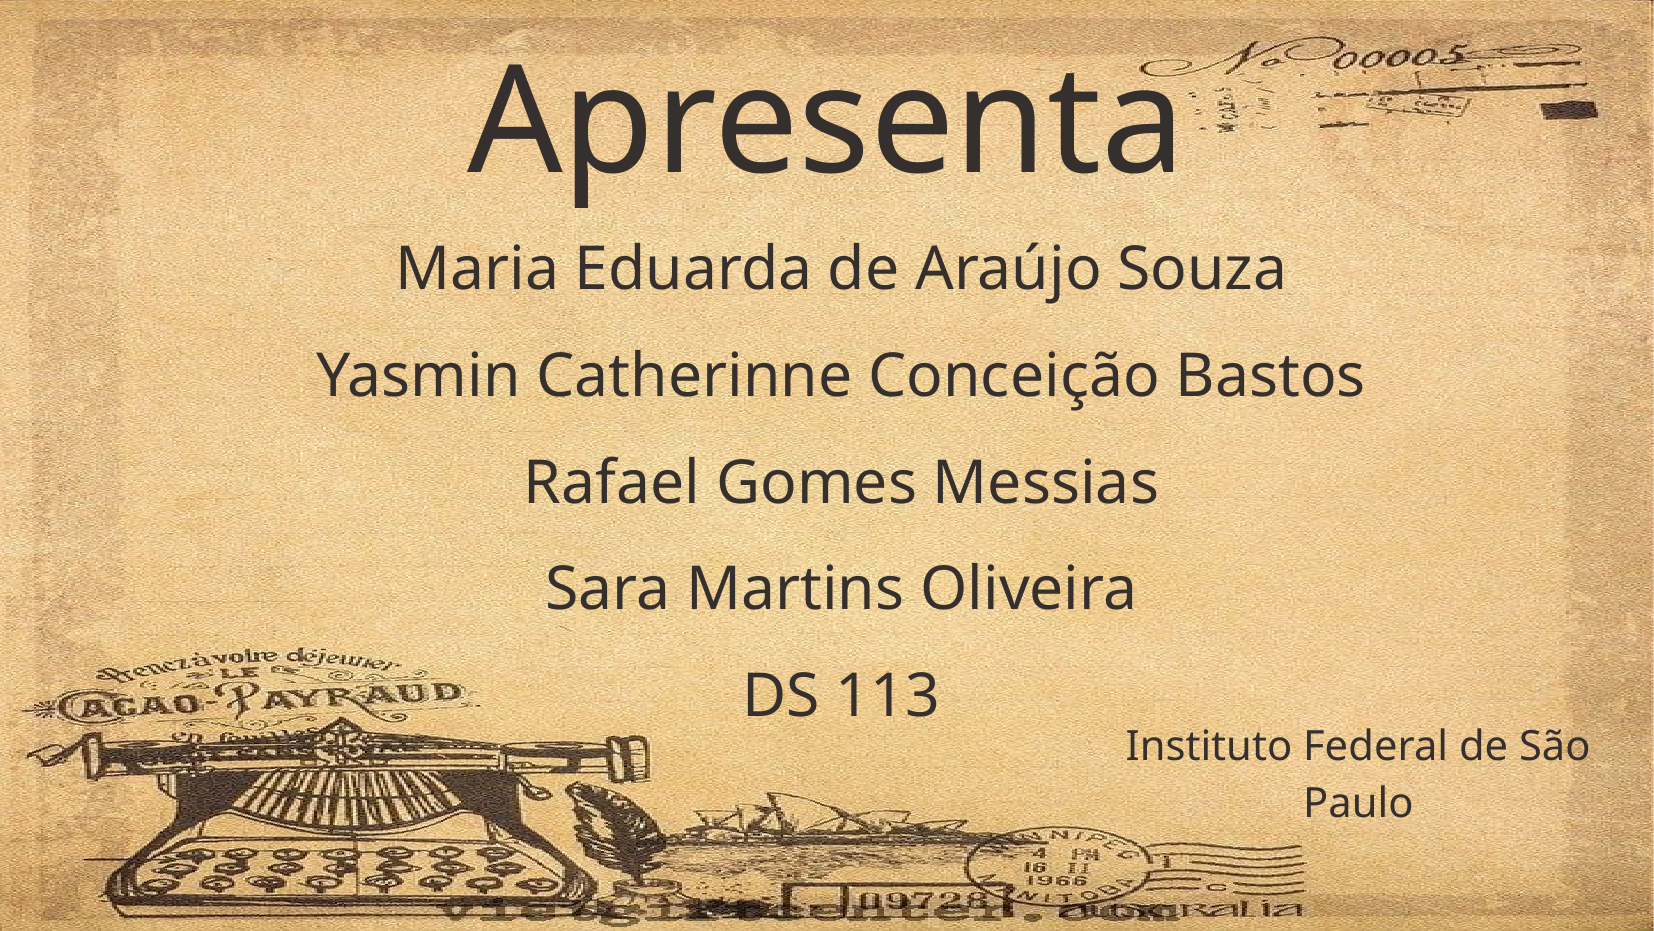

# Apresenta
Maria Eduarda de Araújo Souza
Yasmin Catherinne Conceição Bastos
Rafael Gomes Messias
Sara Martins Oliveira
DS 113
Instituto Federal de São Paulo